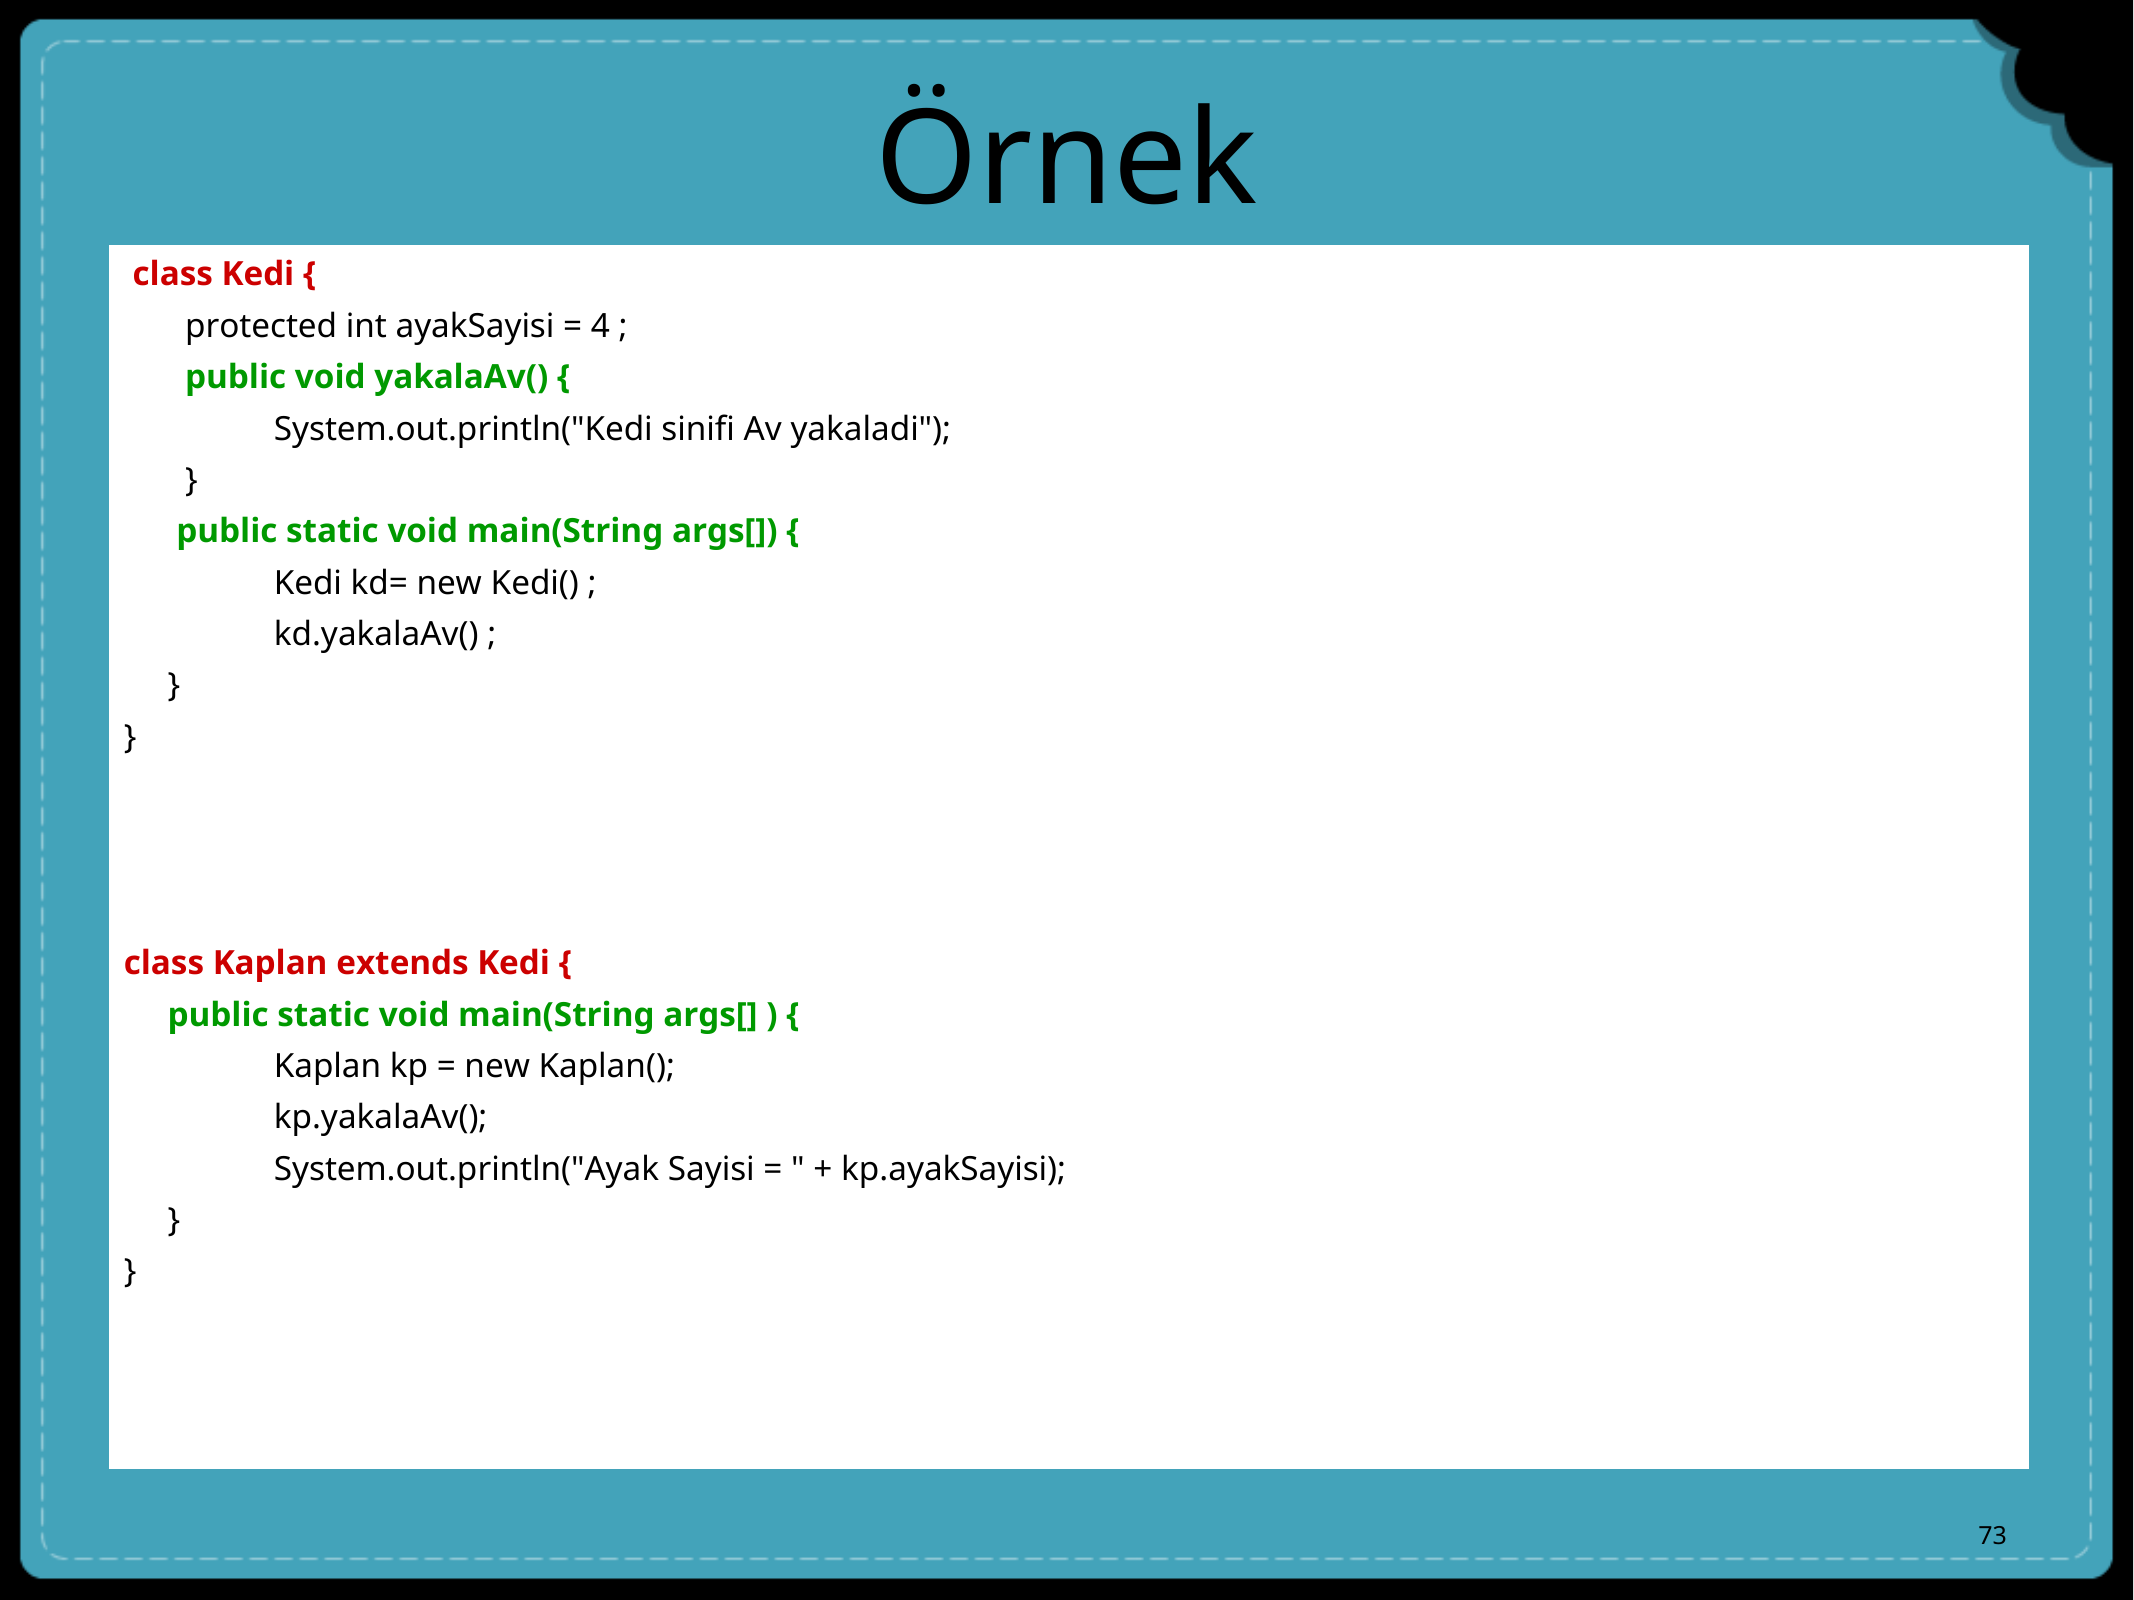

# Örnek
| class Kedi { protected int ayakSayisi = 4 ; public void yakalaAv() { System.out.println("Kedi sinifi Av yakaladi"); } public static void main(String args[]) { Kedi kd= new Kedi() ; kd.yakalaAv() ; } } |
| --- |
| class Kaplan extends Kedi { public static void main(String args[] ) { Kaplan kp = new Kaplan(); kp.yakalaAv(); System.out.println("Ayak Sayisi = " + kp.ayakSayisi); } } |
73